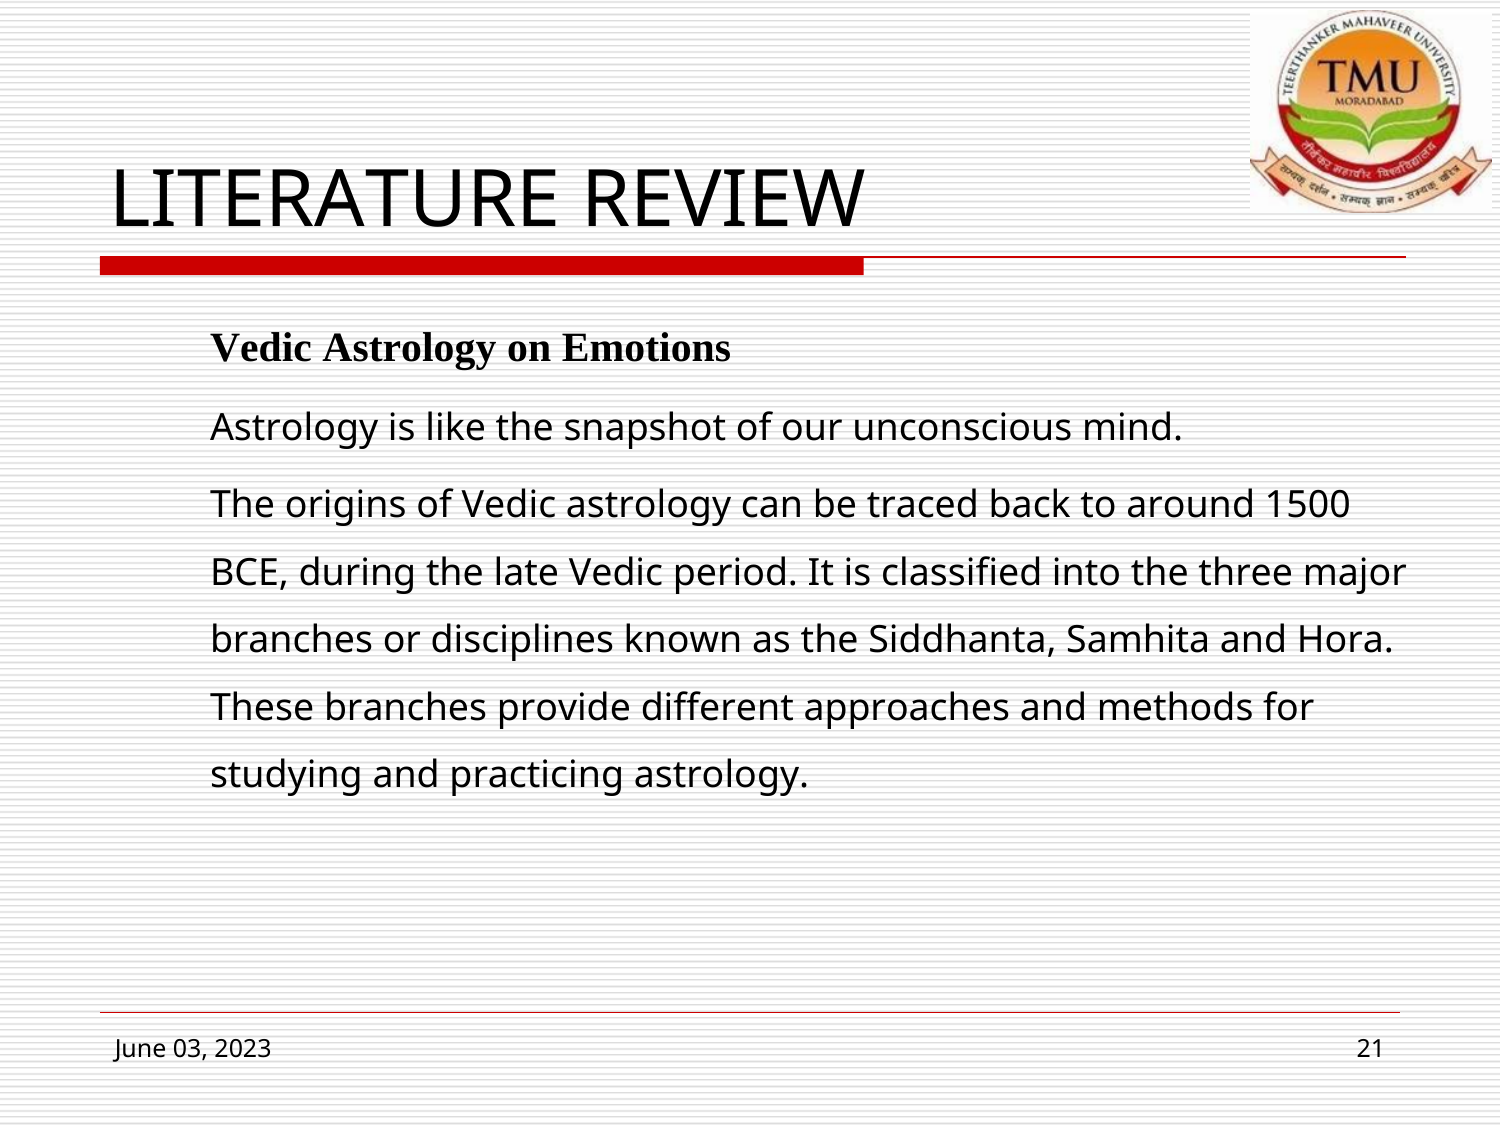

# LITERATURE REVIEW
Vedic Astrology on Emotions
Astrology is like the snapshot of our unconscious mind.
The origins of Vedic astrology can be traced back to around 1500 BCE, during the late Vedic period. It is classified into the three major branches or disciplines known as the Siddhanta, Samhita and Hora. These branches provide different approaches and methods for studying and practicing astrology.
June 03, 2023